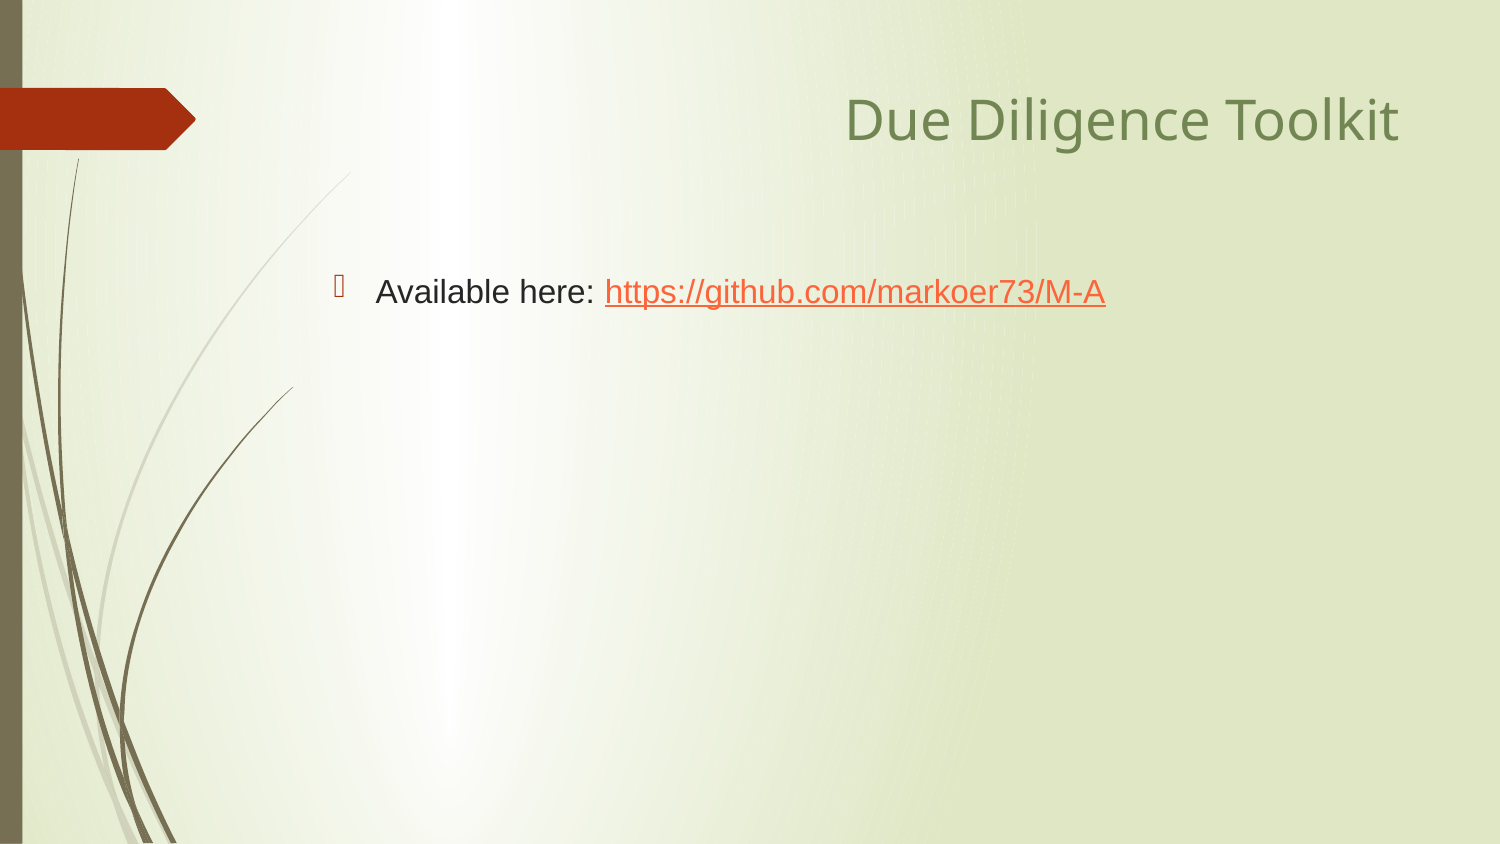

# Due Diligence Toolkit
Available here: https://github.com/markoer73/M-A